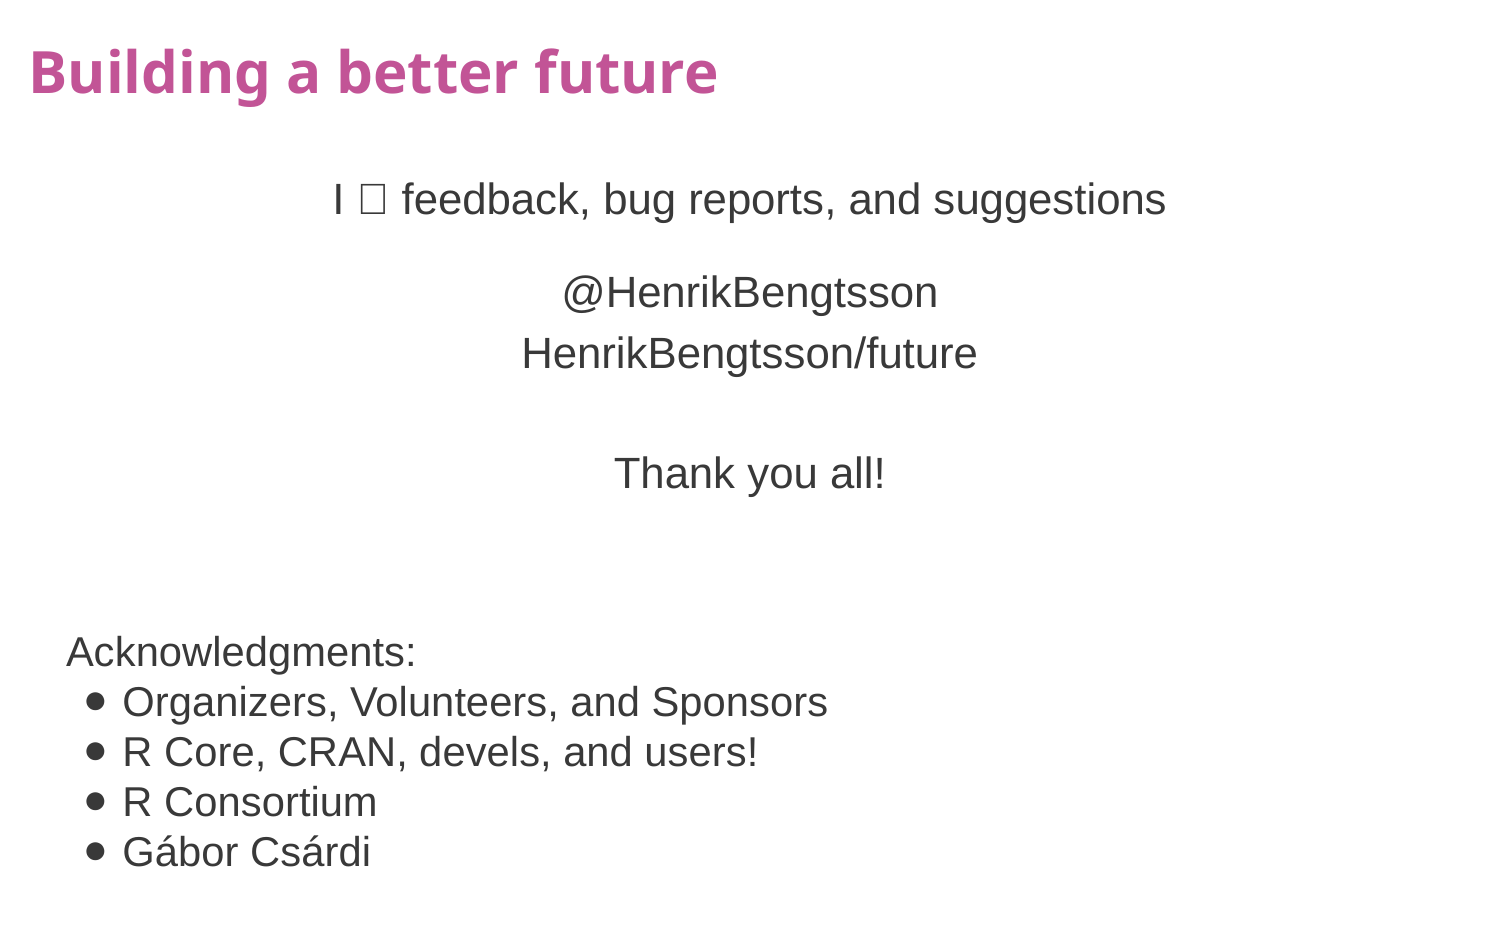

# Building a better future
I 💜 feedback, bug reports, and suggestions
@HenrikBengtsson
HenrikBengtsson/future
Thank you all!
Acknowledgments:
Organizers, Volunteers, and Sponsors
R Core, CRAN, devels, and users!
R Consortium
Gábor Csárdi